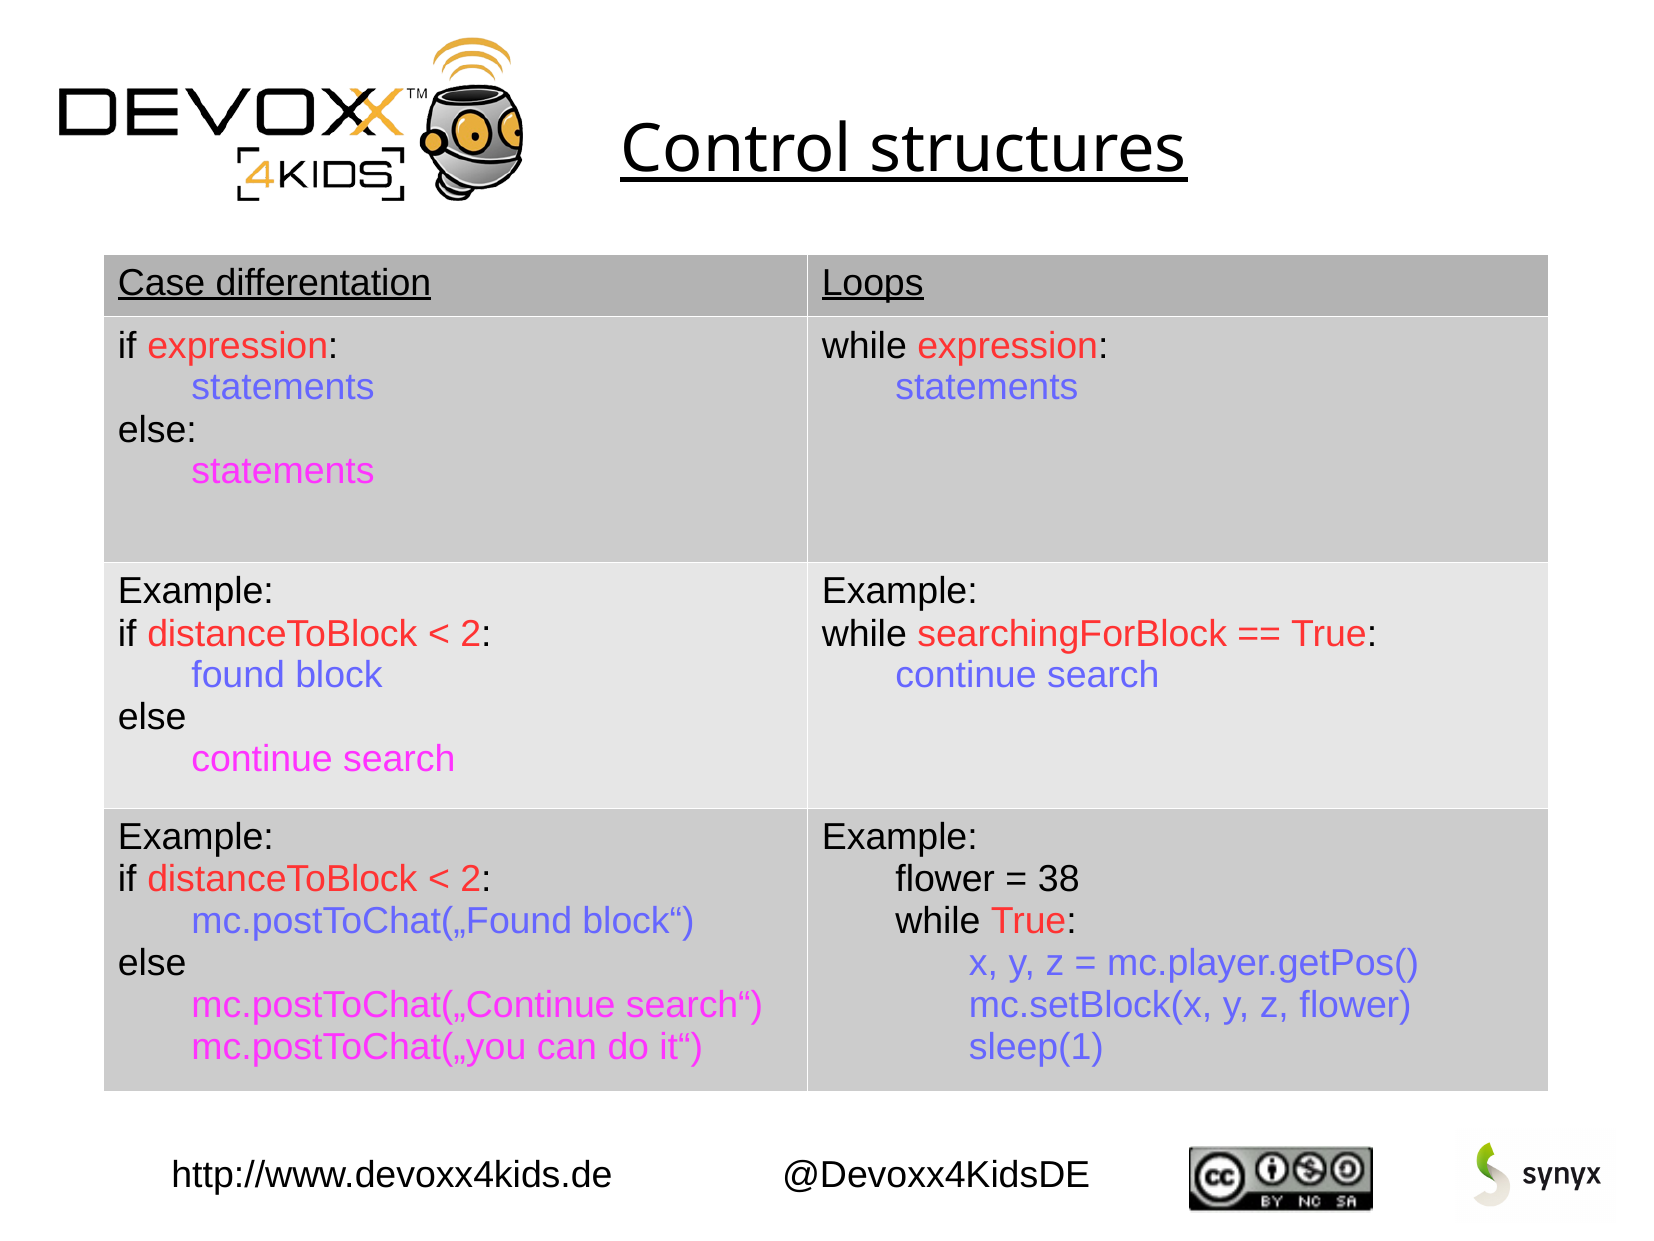

#
Control structures
| Case differentation | Loops |
| --- | --- |
| if expression: statements else: statements | while expression: statements |
| Example: if distanceToBlock < 2: found block else continue search | Example: while searchingForBlock == True: continue search |
| Example: if distanceToBlock < 2: mc.postToChat(„Found block“) else mc.postToChat(„Continue search“) mc.postToChat(„you can do it“) | Example: flower = 38 while True: x, y, z = mc.player.getPos() mc.setBlock(x, y, z, flower) sleep(1) |